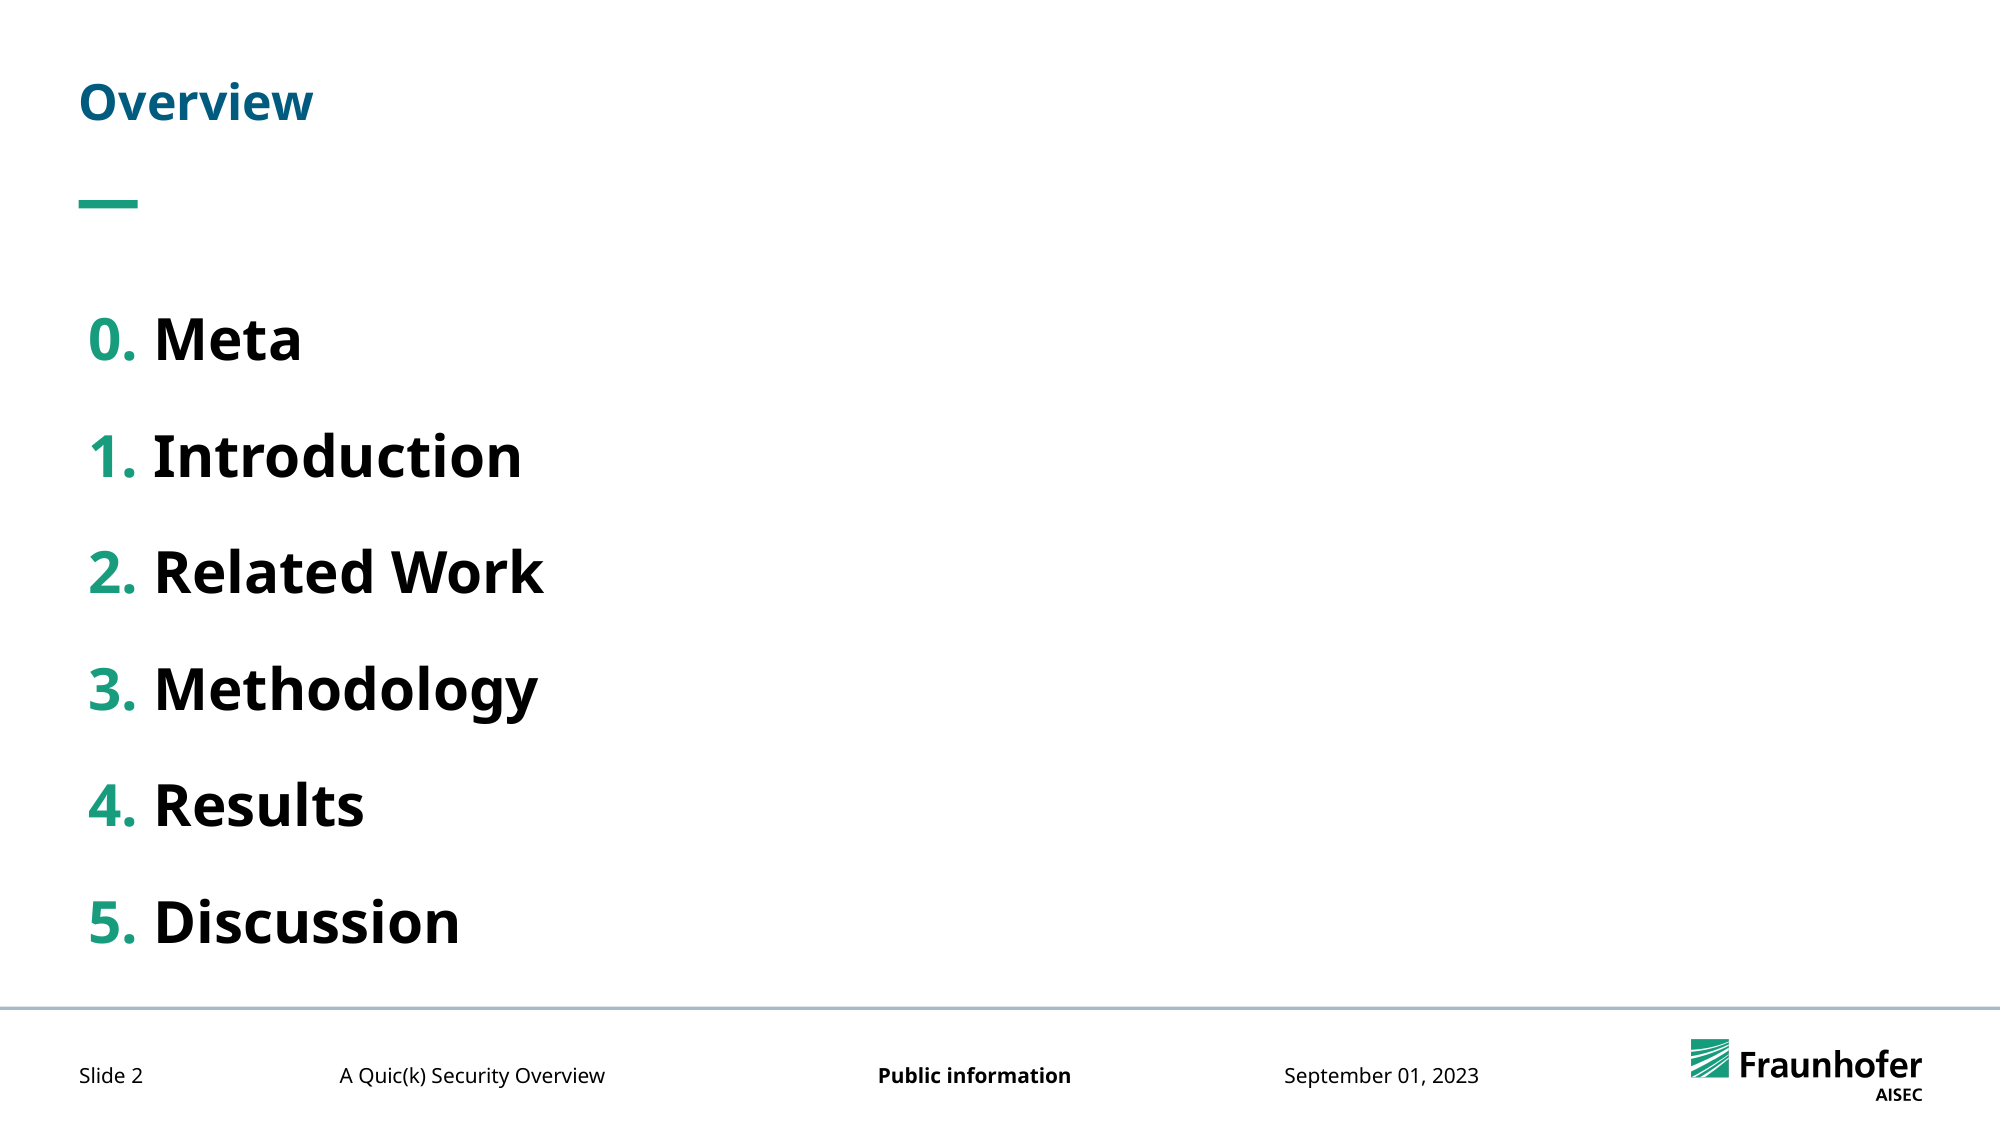

# Overview
Meta
Introduction
Related Work
Methodology
Results
Discussion